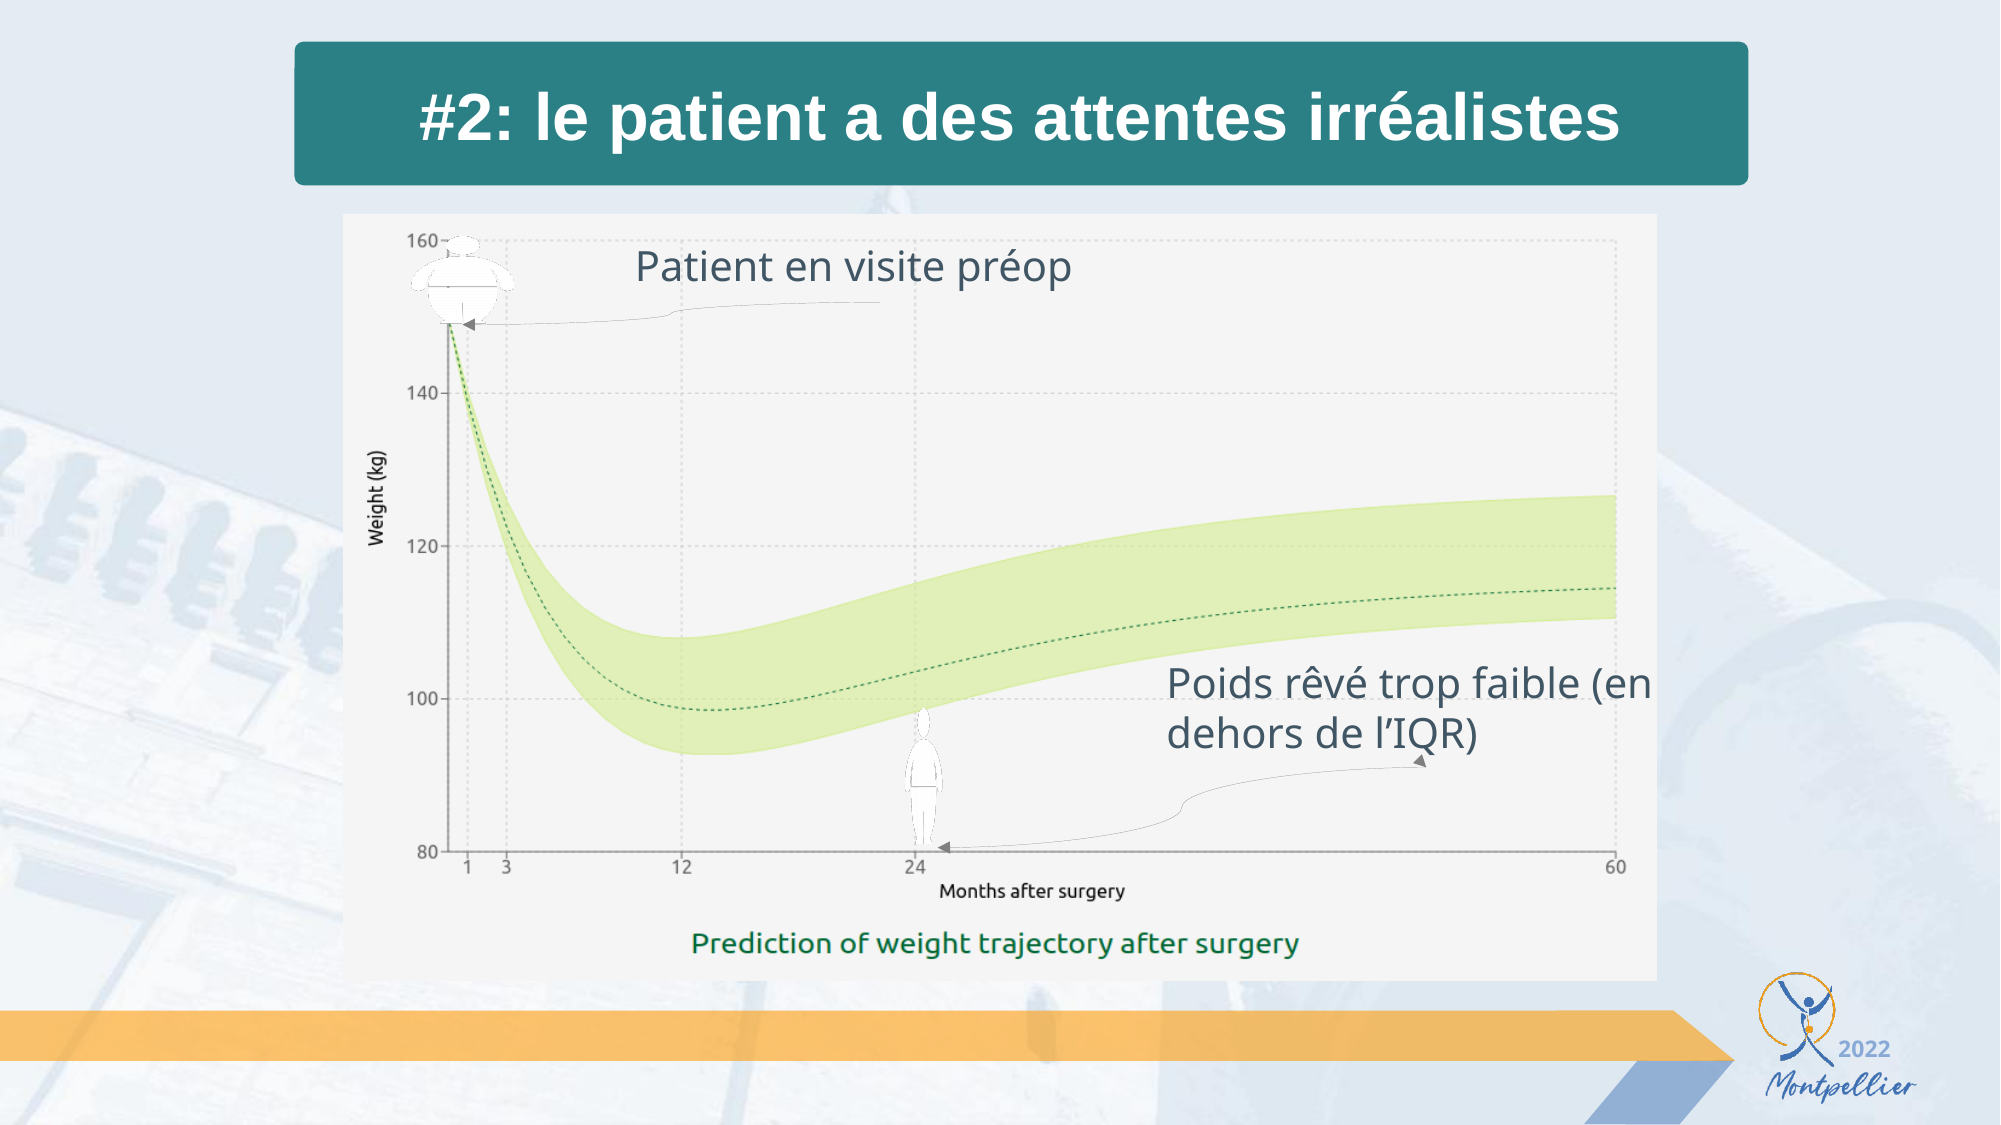

#2: le patient a des attentes irréalistes
Patient en visite préop
Poids rêvé trop faible (en dehors de l’IQR)